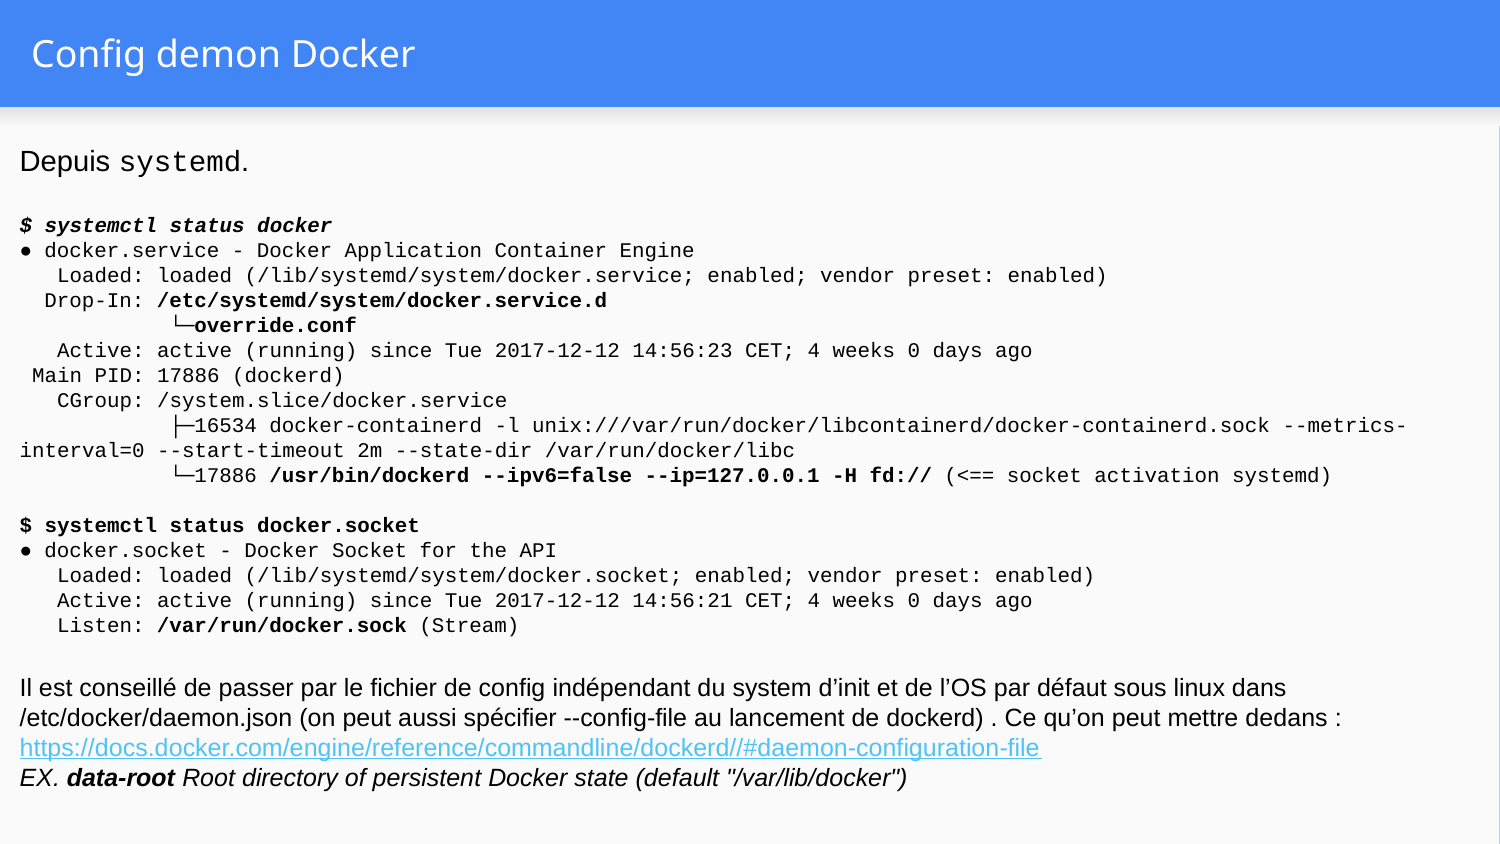

# Config demon Docker
Depuis systemd.
$ systemctl status docker
● docker.service - Docker Application Container Engine
 Loaded: loaded (/lib/systemd/system/docker.service; enabled; vendor preset: enabled)
 Drop-In: /etc/systemd/system/docker.service.d
 	└─override.conf
 Active: active (running) since Tue 2017-12-12 14:56:23 CET; 4 weeks 0 days ago
 Main PID: 17886 (dockerd)
 CGroup: /system.slice/docker.service
 	├─16534 docker-containerd -l unix:///var/run/docker/libcontainerd/docker-containerd.sock --metrics-interval=0 --start-timeout 2m --state-dir /var/run/docker/libc
 	└─17886 /usr/bin/dockerd --ipv6=false --ip=127.0.0.1 -H fd:// (<== socket activation systemd)
$ systemctl status docker.socket
● docker.socket - Docker Socket for the API
 Loaded: loaded (/lib/systemd/system/docker.socket; enabled; vendor preset: enabled)
 Active: active (running) since Tue 2017-12-12 14:56:21 CET; 4 weeks 0 days ago
 Listen: /var/run/docker.sock (Stream)
Il est conseillé de passer par le fichier de config indépendant du system d’init et de l’OS par défaut sous linux dans /etc/docker/daemon.json (on peut aussi spécifier --config-file au lancement de dockerd) . Ce qu’on peut mettre dedans :
https://docs.docker.com/engine/reference/commandline/dockerd//#daemon-configuration-file
EX. data-root Root directory of persistent Docker state (default "/var/lib/docker")